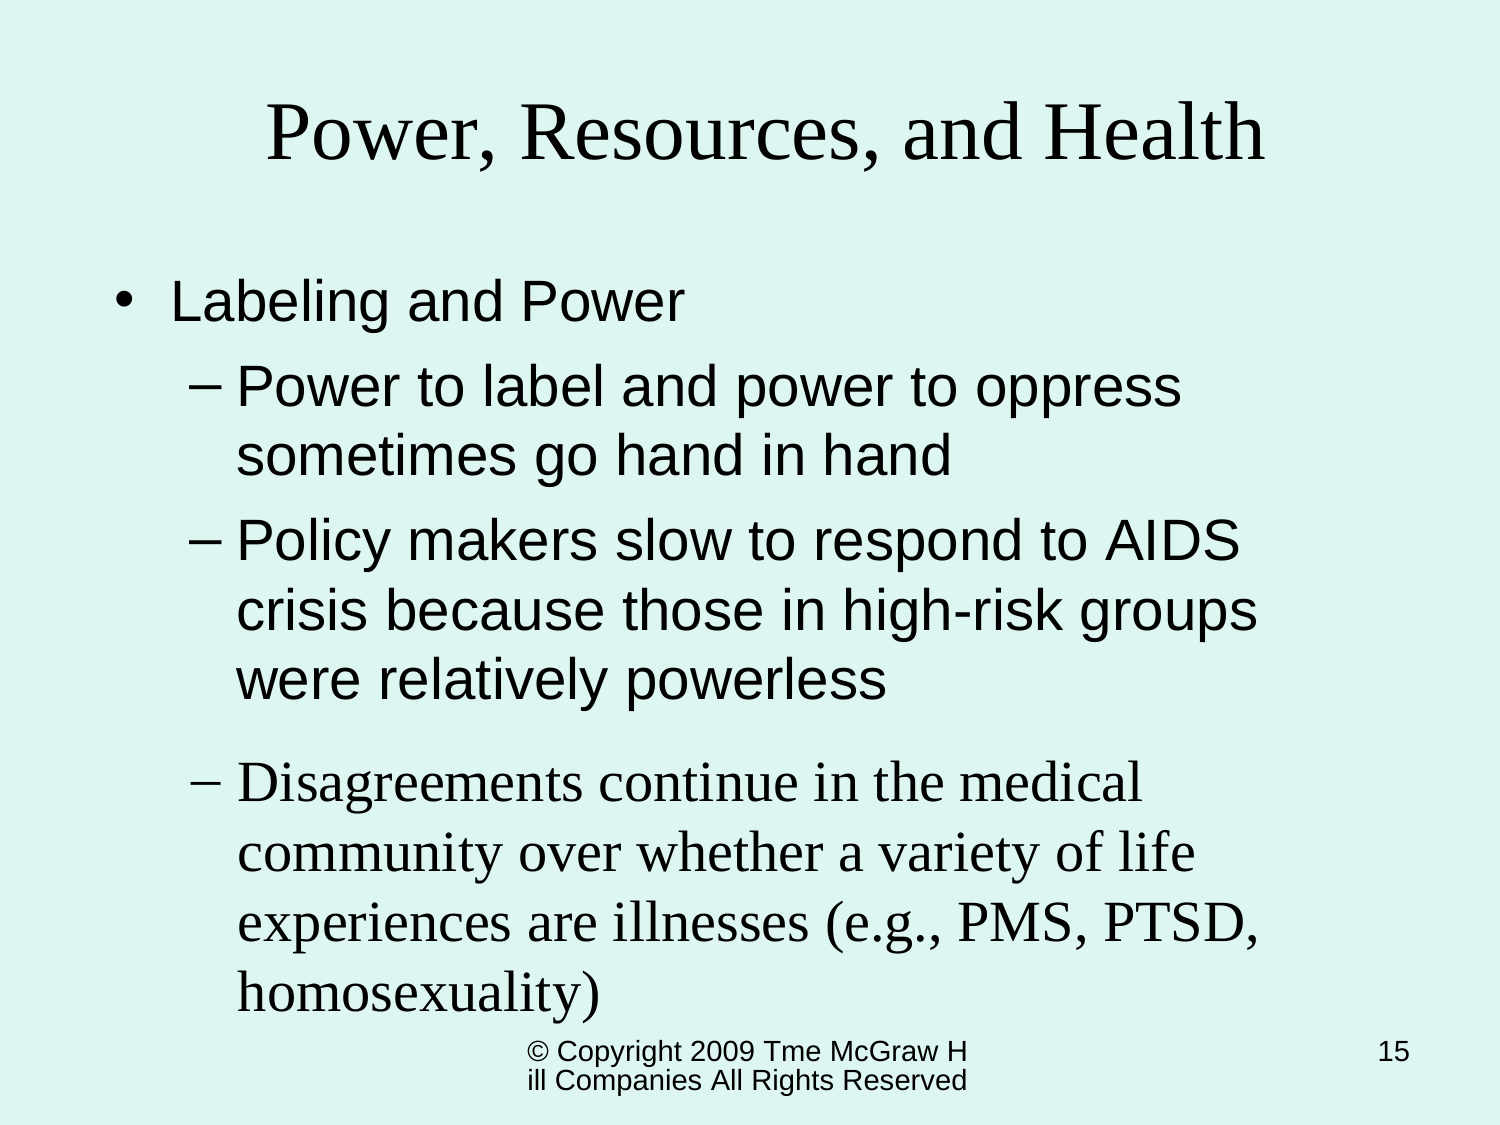

# Power, Resources, and Health
Labeling and Power
Power to label and power to oppress sometimes go hand in hand
Policy makers slow to respond to AIDS crisis because those in high-risk groups were relatively powerless
Disagreements continue in the medical community over whether a variety of life experiences are illnesses (e.g., PMS, PTSD, homosexuality)
© Copyright 2009 Tme McGraw Hill Companies All Rights Reserved
15